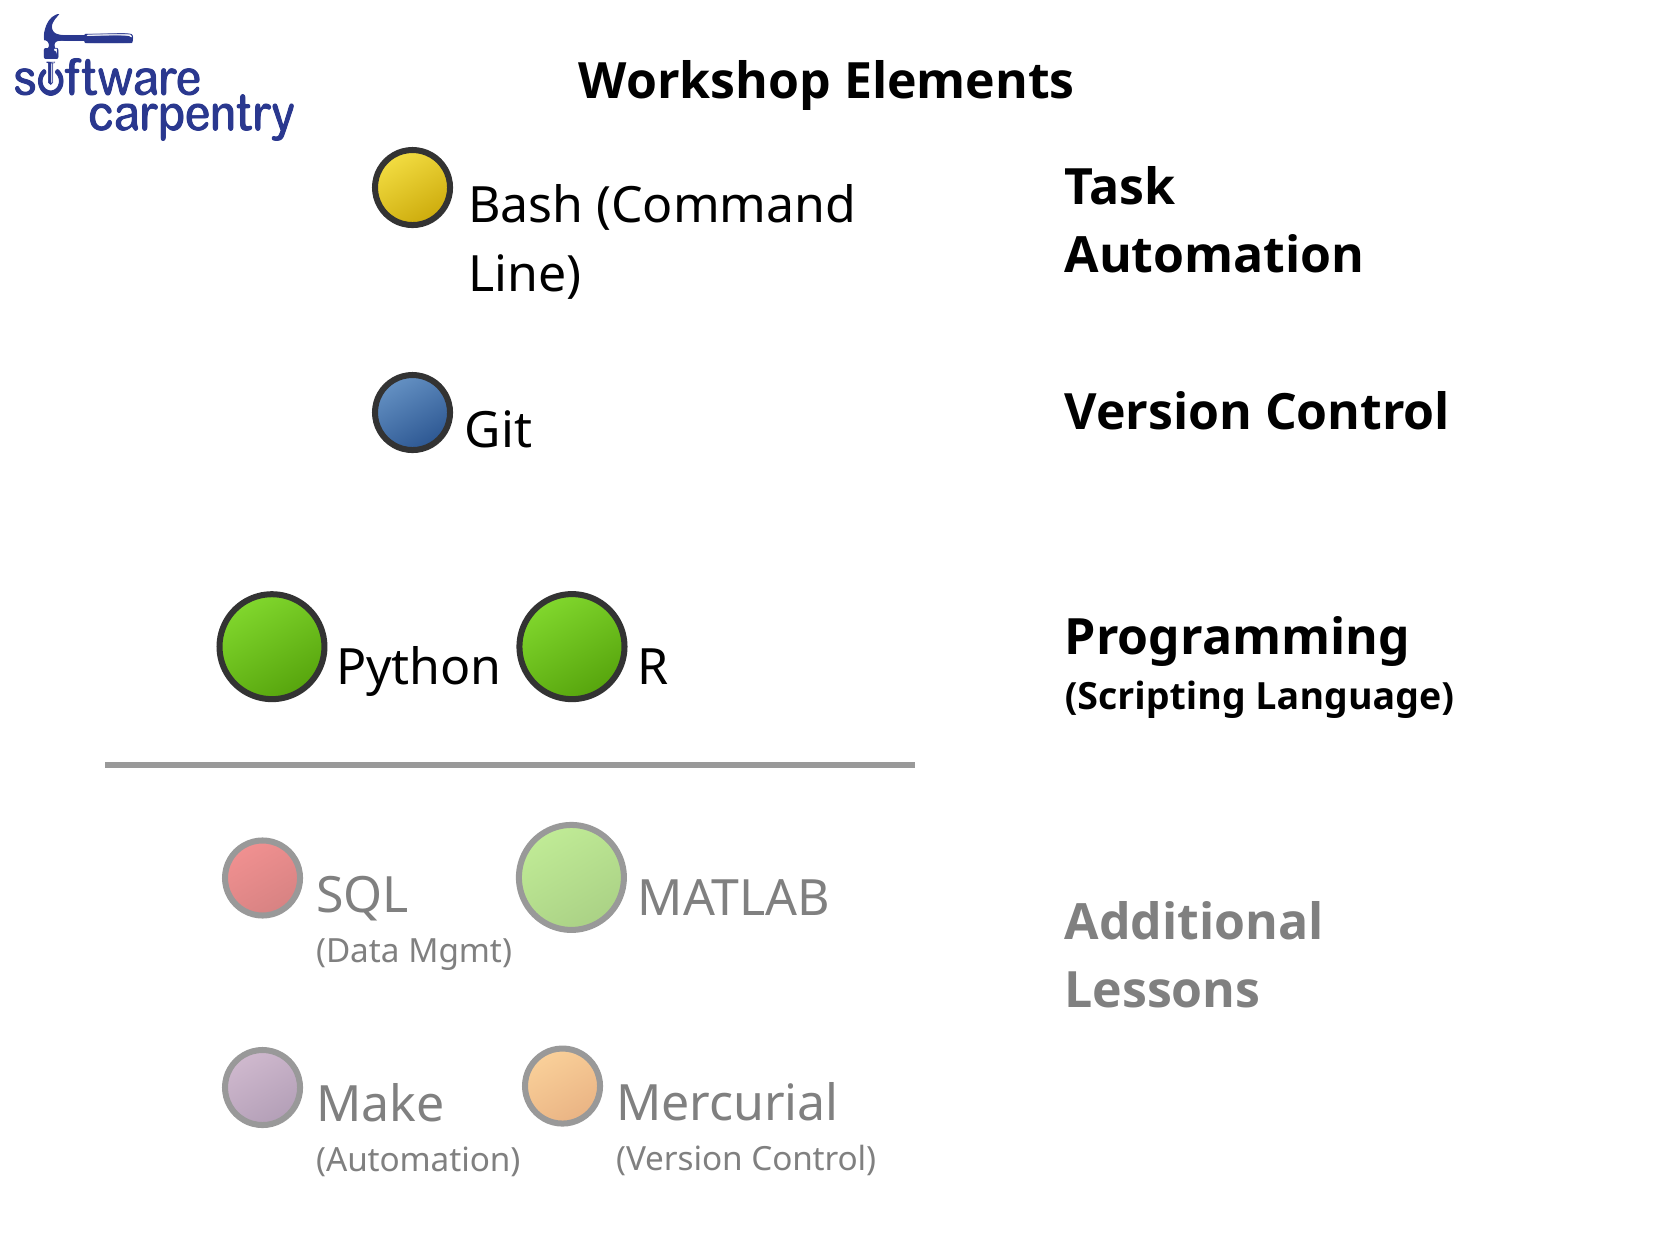

Workshop Elements
Task Automation
Bash (Command Line)
Version Control
Git
Programming
(Scripting Language)
Python
R
SQL
(Data Mgmt)
MATLAB
Additional
Lessons
Mercurial
(Version Control)
Make
(Automation)